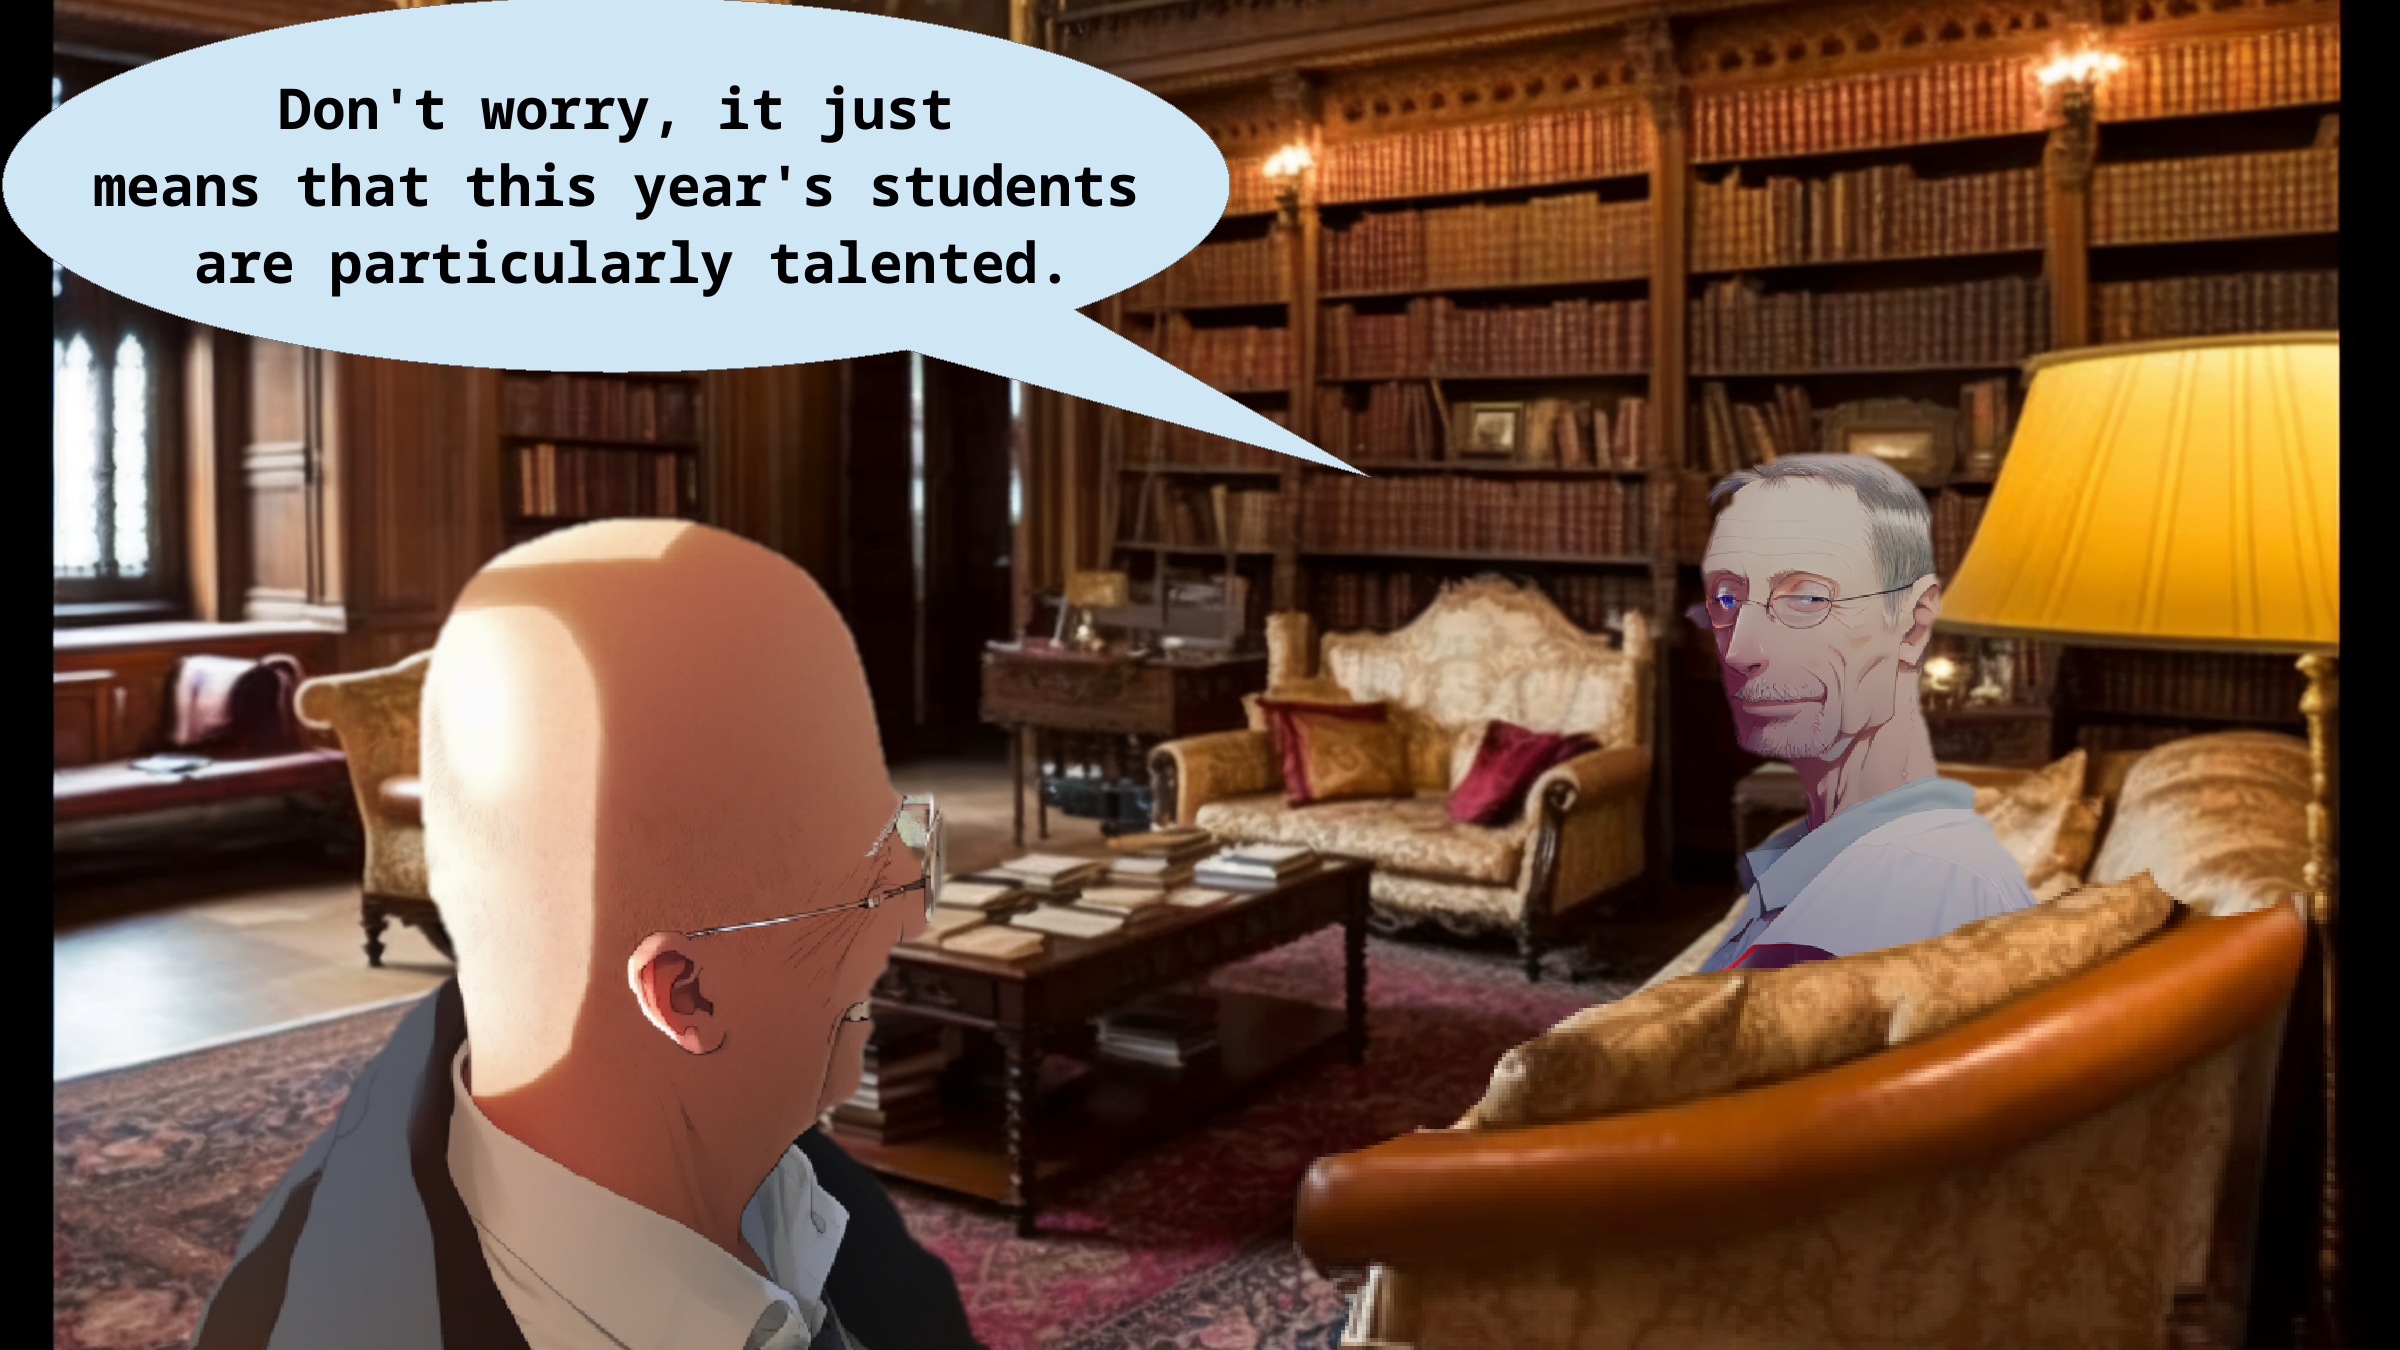

Don't worry, it just
means that this year's students
 are particularly talented.